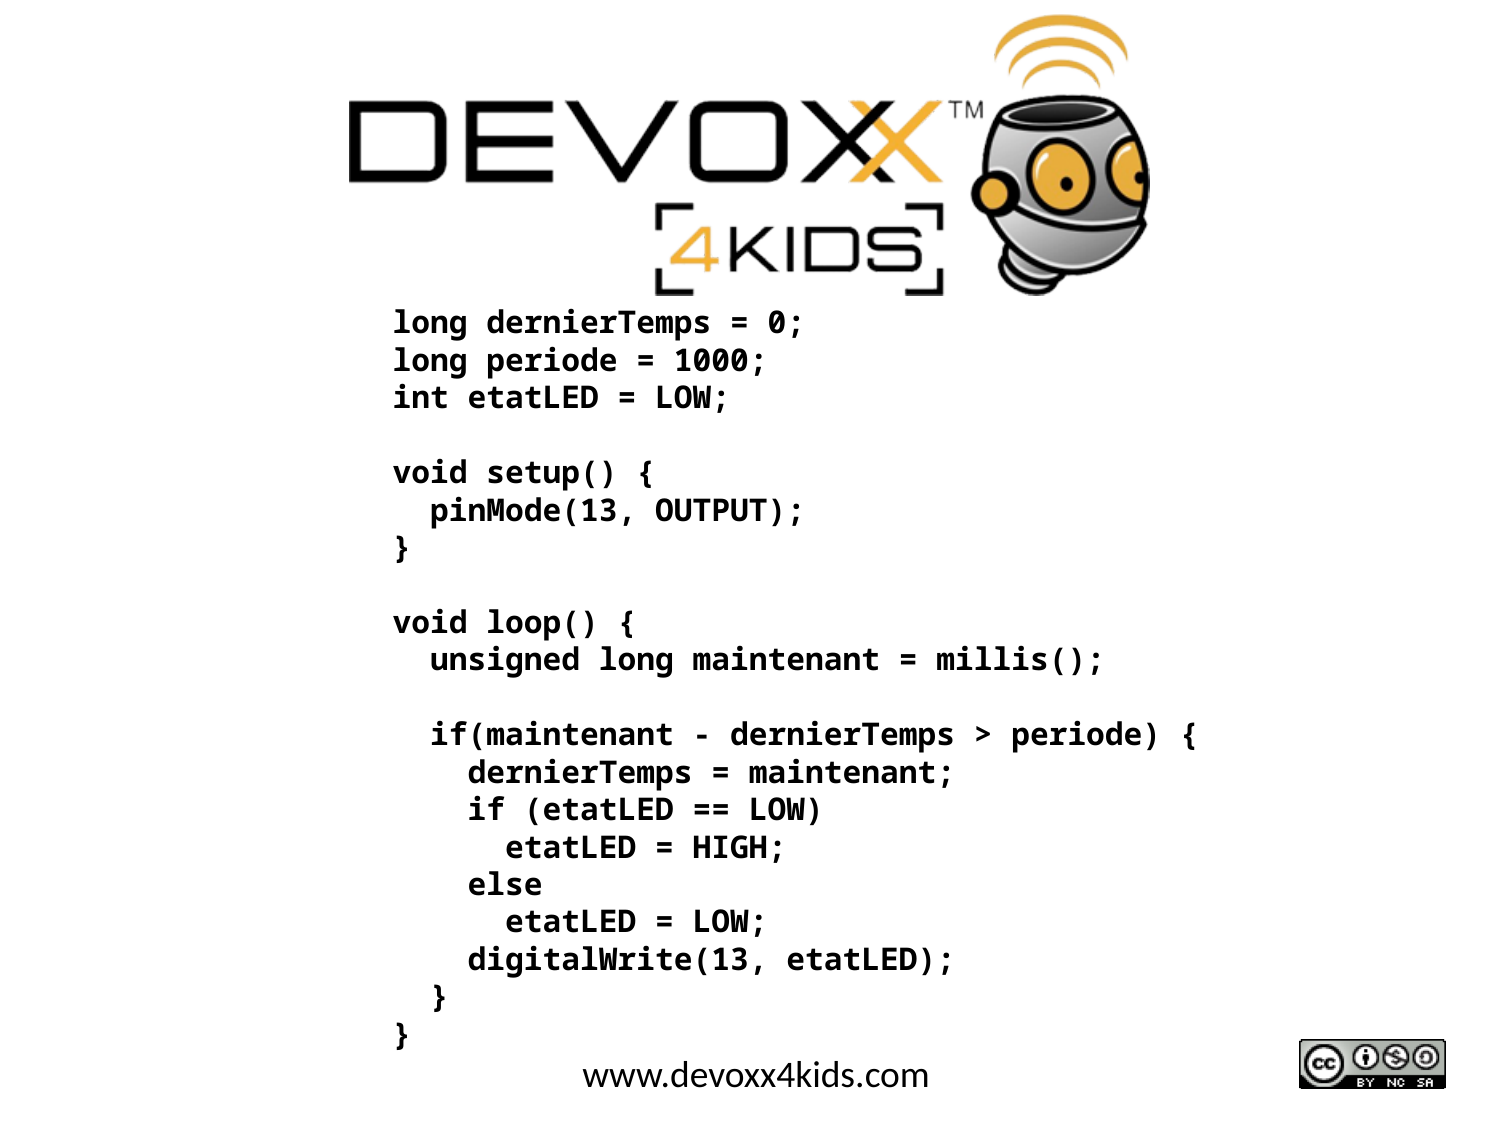

# long dernierTemps = 0;
long periode = 1000;
int etatLED = LOW;
void setup() {
 pinMode(13, OUTPUT);
}
void loop() {
 unsigned long maintenant = millis();
 if(maintenant - dernierTemps > periode) {
 dernierTemps = maintenant;
 if (etatLED == LOW)
 etatLED = HIGH;
 else
 etatLED = LOW;
 digitalWrite(13, etatLED);
 }
}